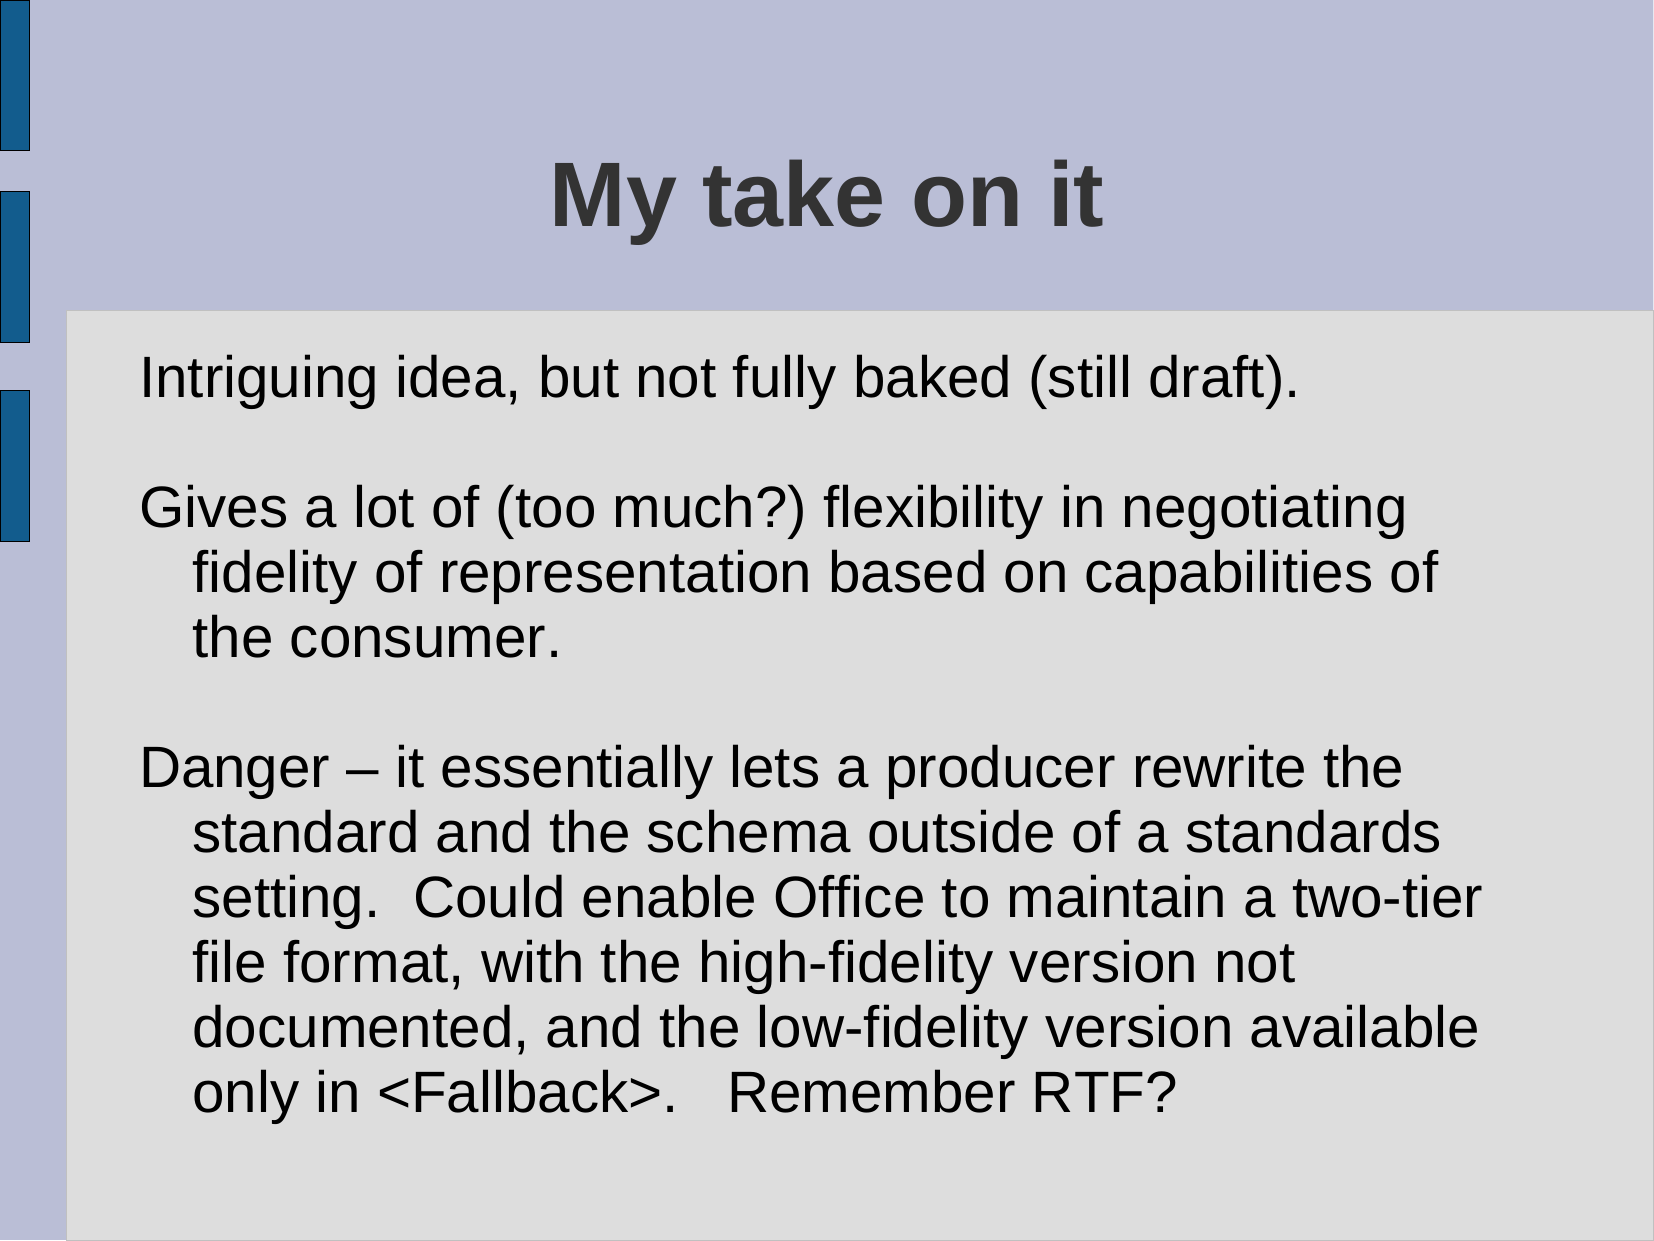

# My take on it
Intriguing idea, but not fully baked (still draft).
Gives a lot of (too much?) flexibility in negotiating fidelity of representation based on capabilities of the consumer.
Danger – it essentially lets a producer rewrite the standard and the schema outside of a standards setting. Could enable Office to maintain a two-tier file format, with the high-fidelity version not documented, and the low-fidelity version available only in <Fallback>. Remember RTF?